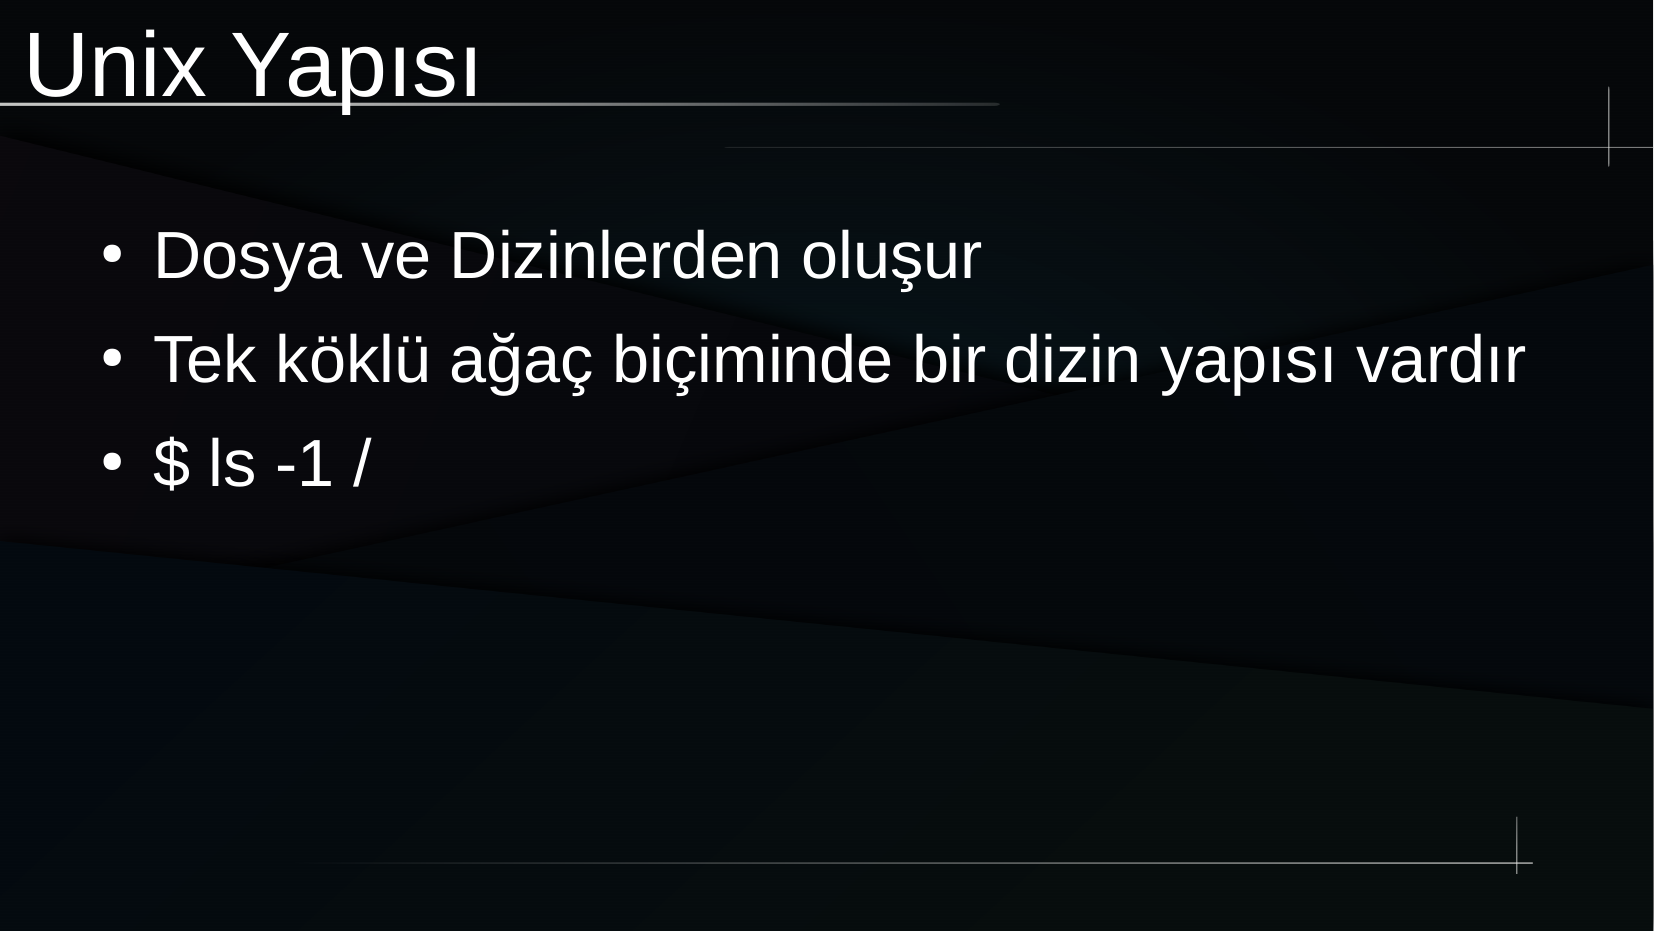

# Unix Yapısı
Dosya ve Dizinlerden oluşur
Tek köklü ağaç biçiminde bir dizin yapısı vardır
$ ls -1 /